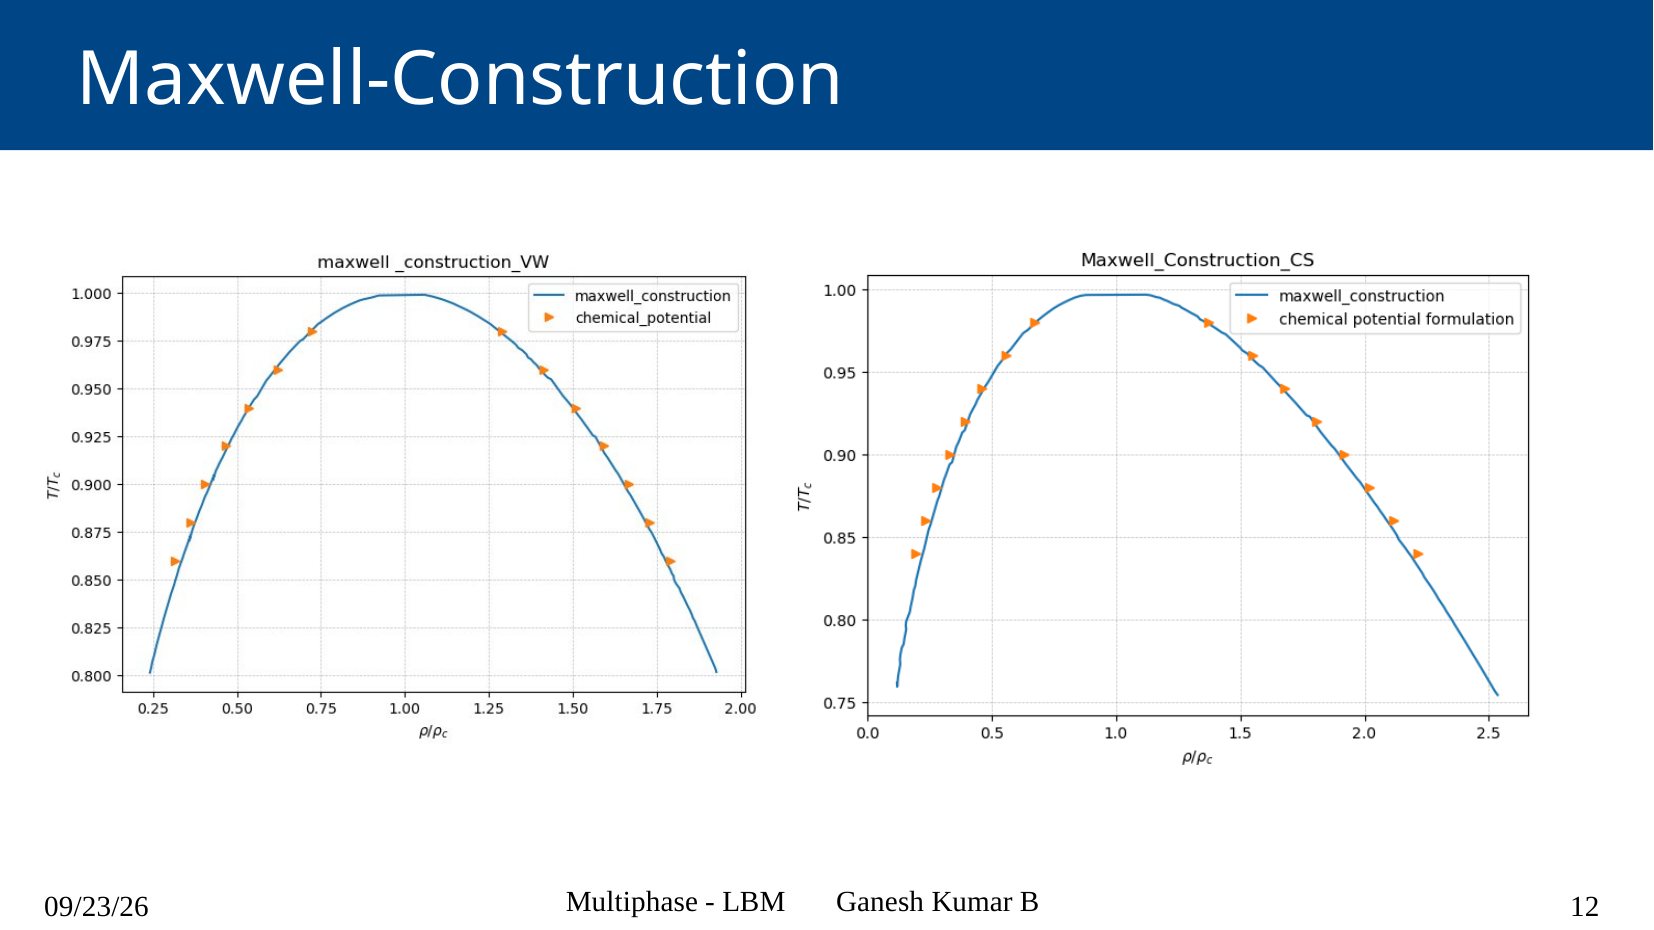

# Maxwell-Construction
Multiphase - LBM Ganesh Kumar B
12